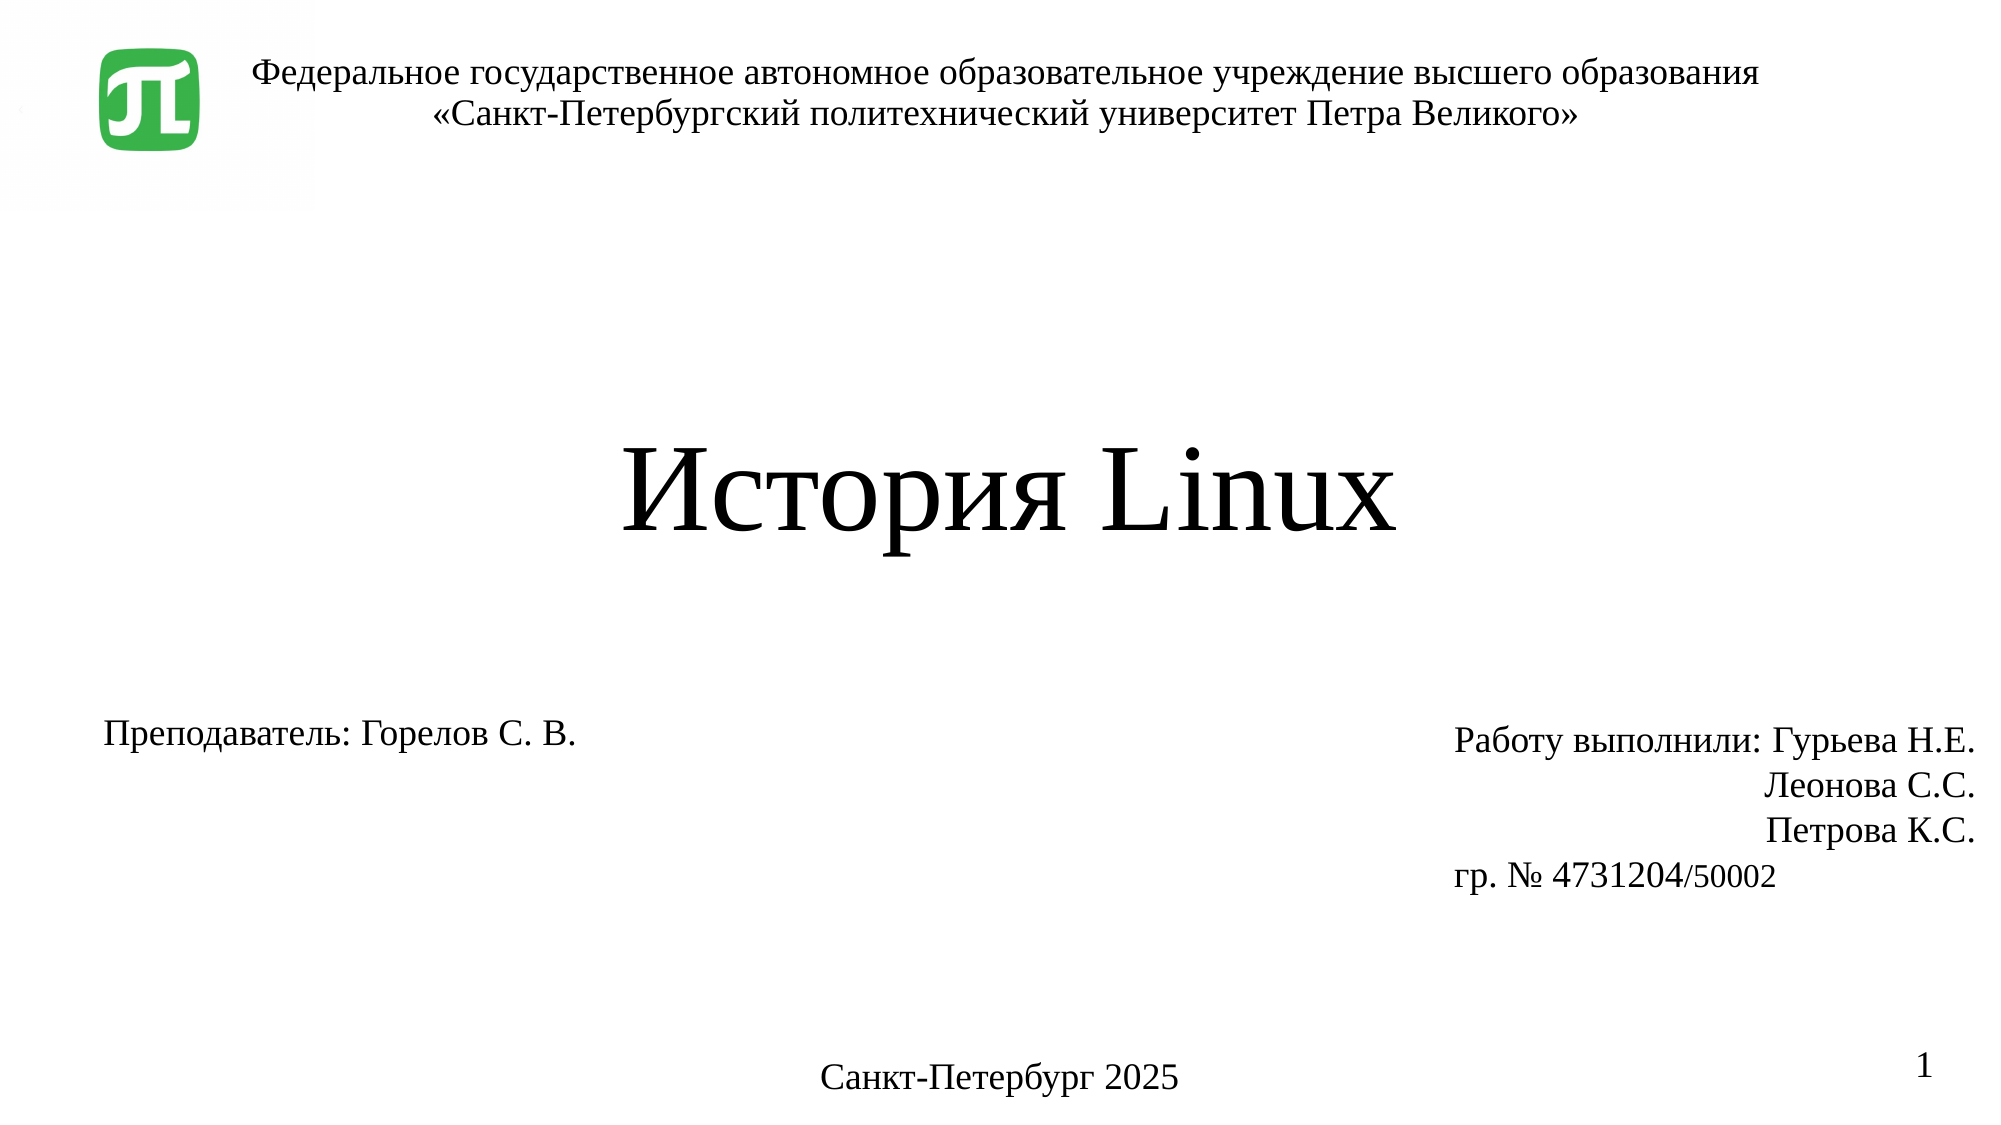

Федеральное государственное автономное образовательное учреждение высшего образования
«Санкт-Петербургский политехнический университет Петра Великого»
# История Linux
Работу выполнили: Гурьева Н.Е.
Леонова С.С.
Петрова К.С.
гр. № 4731204/50002
Преподаватель: Горелов С. В.
Санкт-Петербург 2025
1